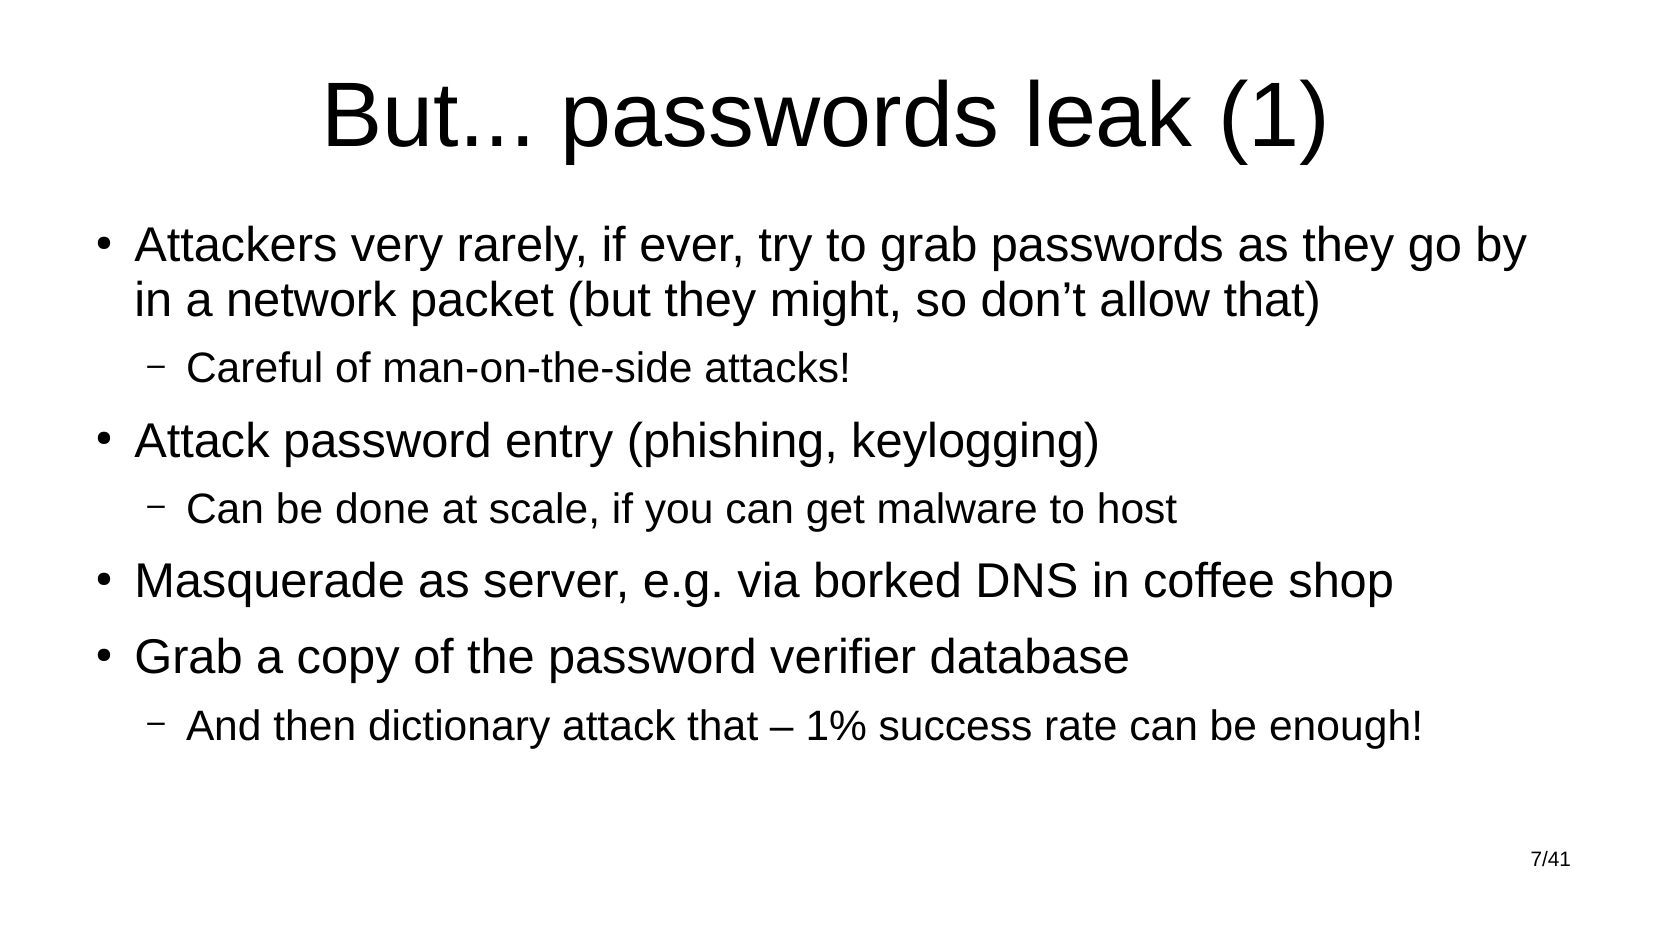

# But... passwords leak (1)
Attackers very rarely, if ever, try to grab passwords as they go by in a network packet (but they might, so don’t allow that)
Careful of man-on-the-side attacks!
Attack password entry (phishing, keylogging)
Can be done at scale, if you can get malware to host
Masquerade as server, e.g. via borked DNS in coffee shop
Grab a copy of the password verifier database
And then dictionary attack that – 1% success rate can be enough!
7